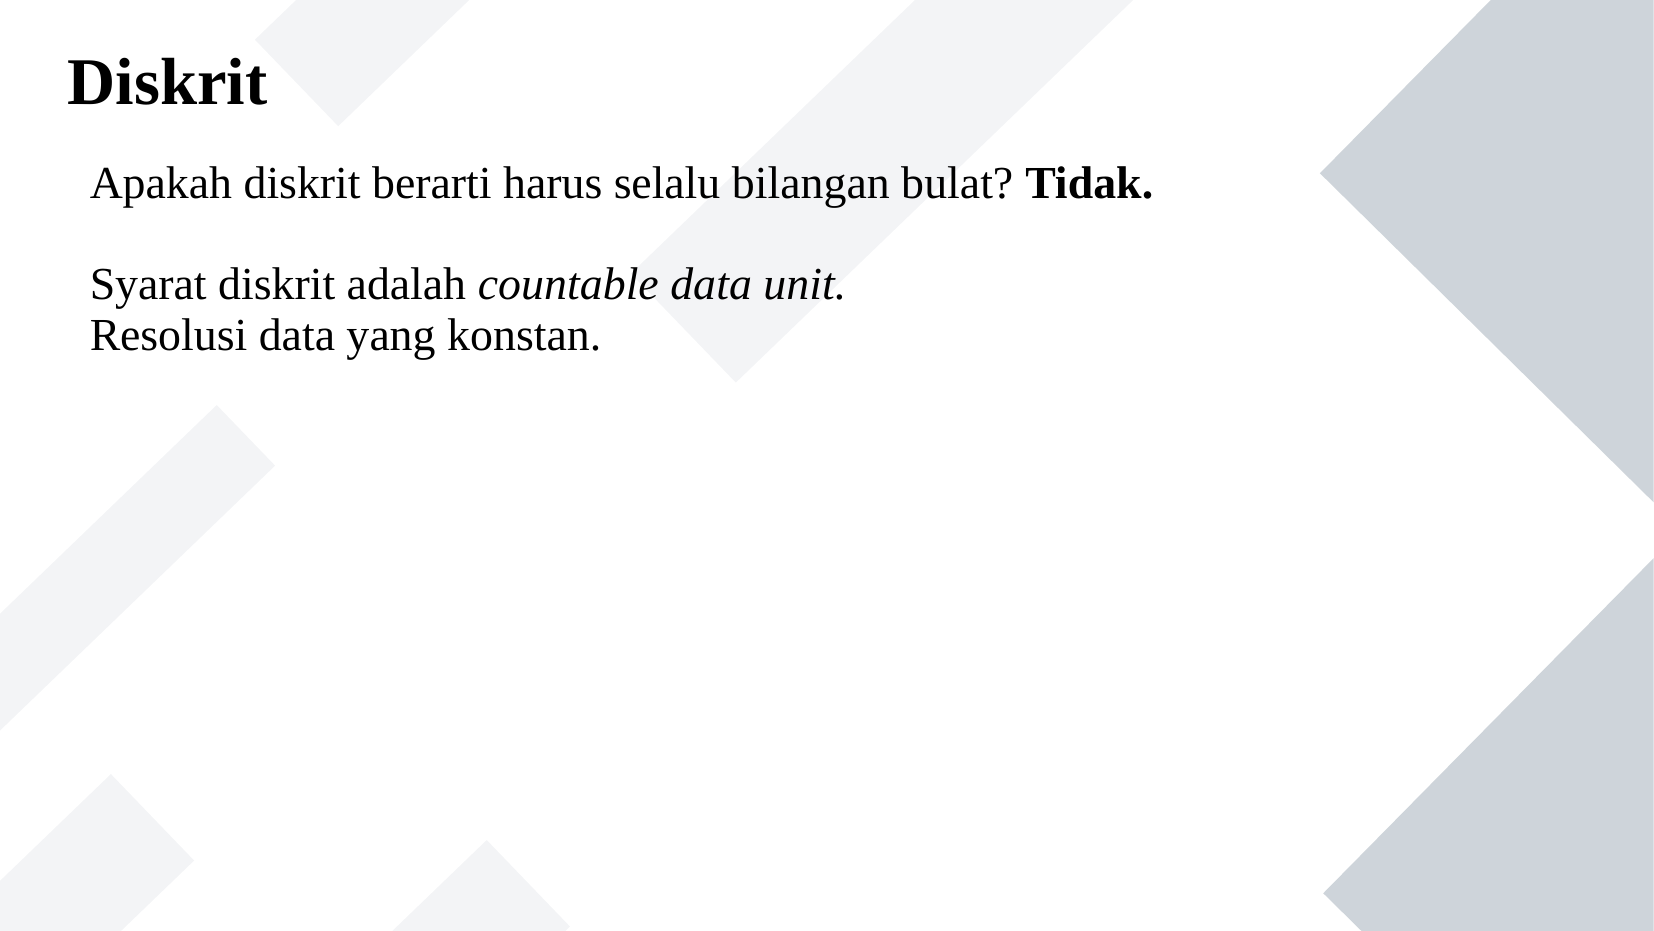

Diskrit
Apakah diskrit berarti harus selalu bilangan bulat? Tidak.
Syarat diskrit adalah countable data unit.
Resolusi data yang konstan.